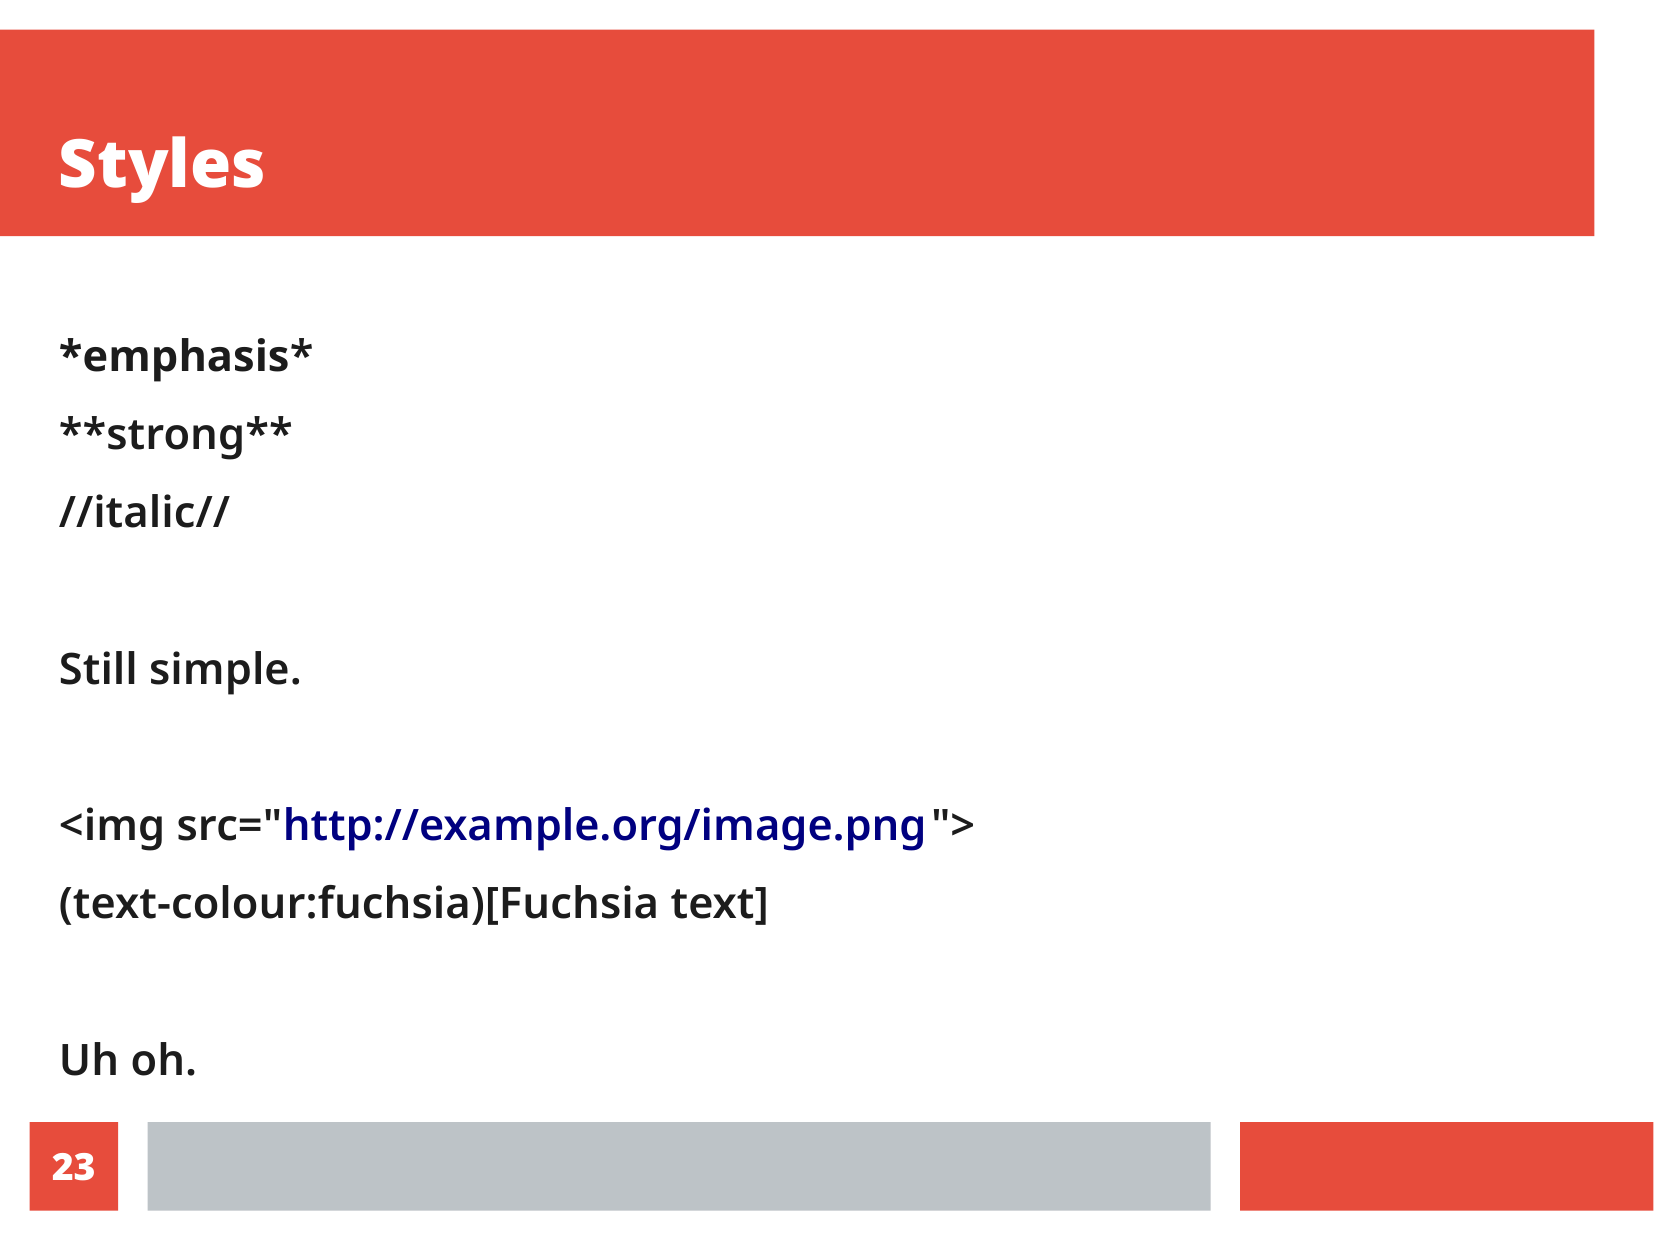

# Styles
*emphasis*
**strong**
//italic//
Still simple.
<img src="http://example.org/image.png">
(text-colour:fuchsia)[Fuchsia text]
Uh oh.
23